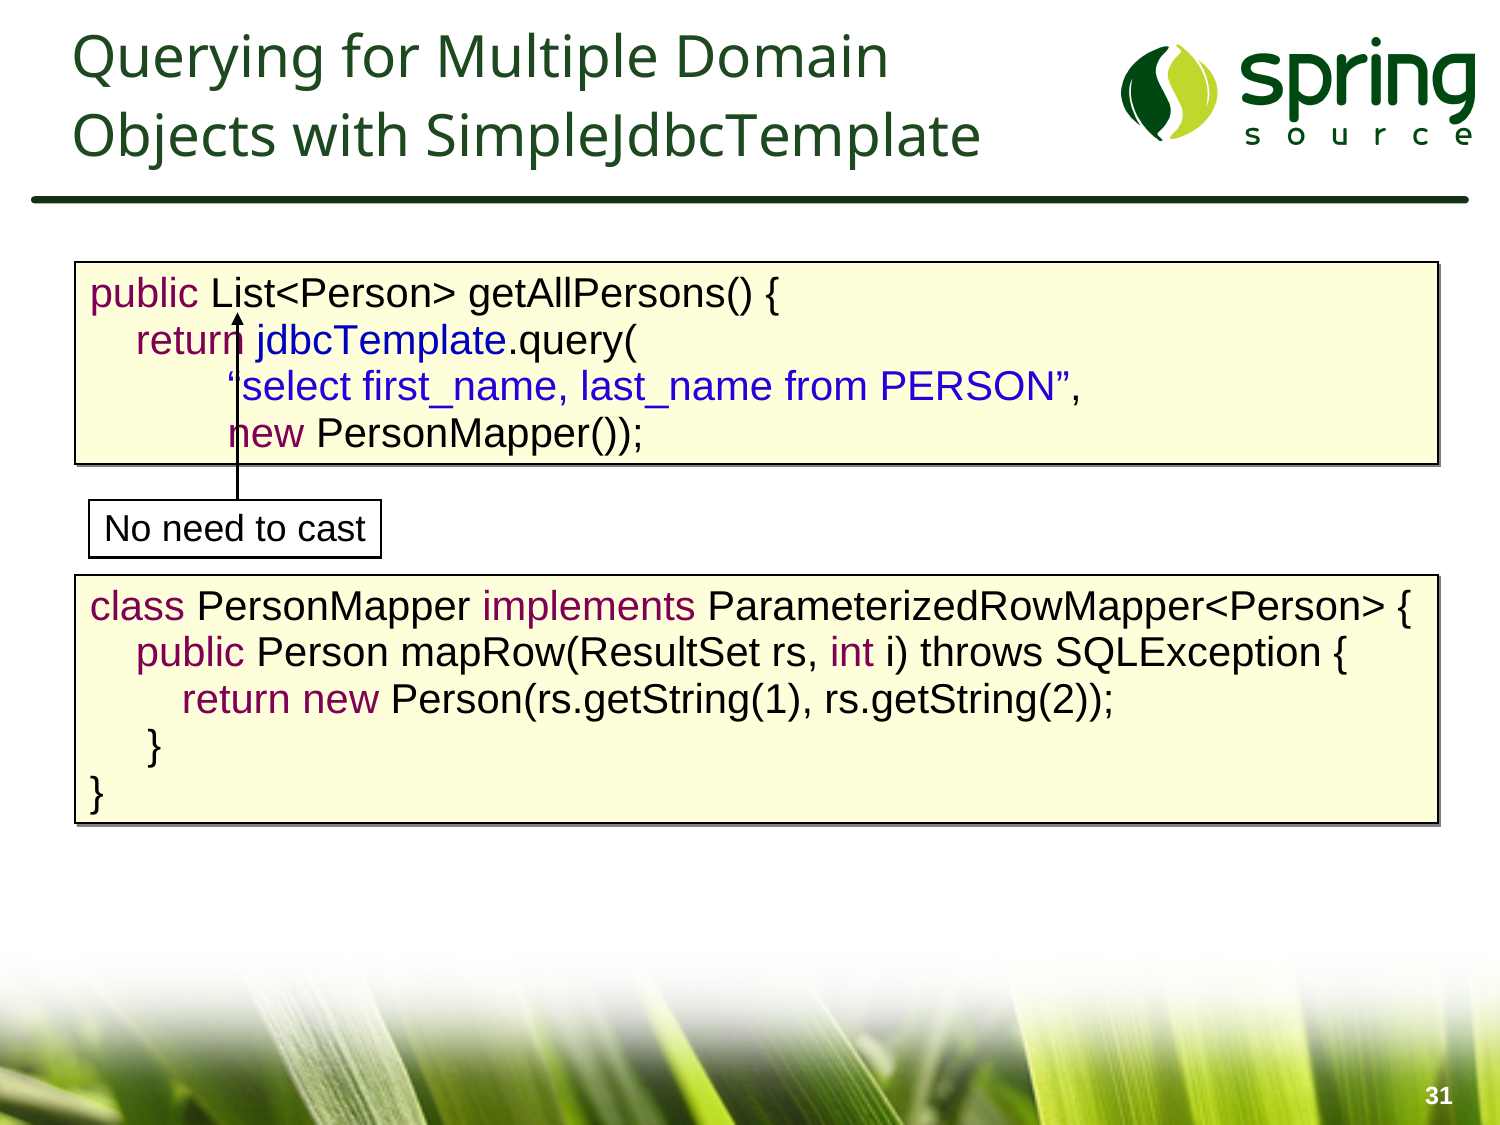

# Querying for Multiple Domain Objects with SimpleJdbcTemplate
public List<Person> getAllPersons() {
 return jdbcTemplate.query(
 “select first_name, last_name from PERSON”,
 new PersonMapper());
No need to cast
class PersonMapper implements ParameterizedRowMapper<Person> {
 public Person mapRow(ResultSet rs, int i) throws SQLException {
 return new Person(rs.getString(1), rs.getString(2));
 }
}